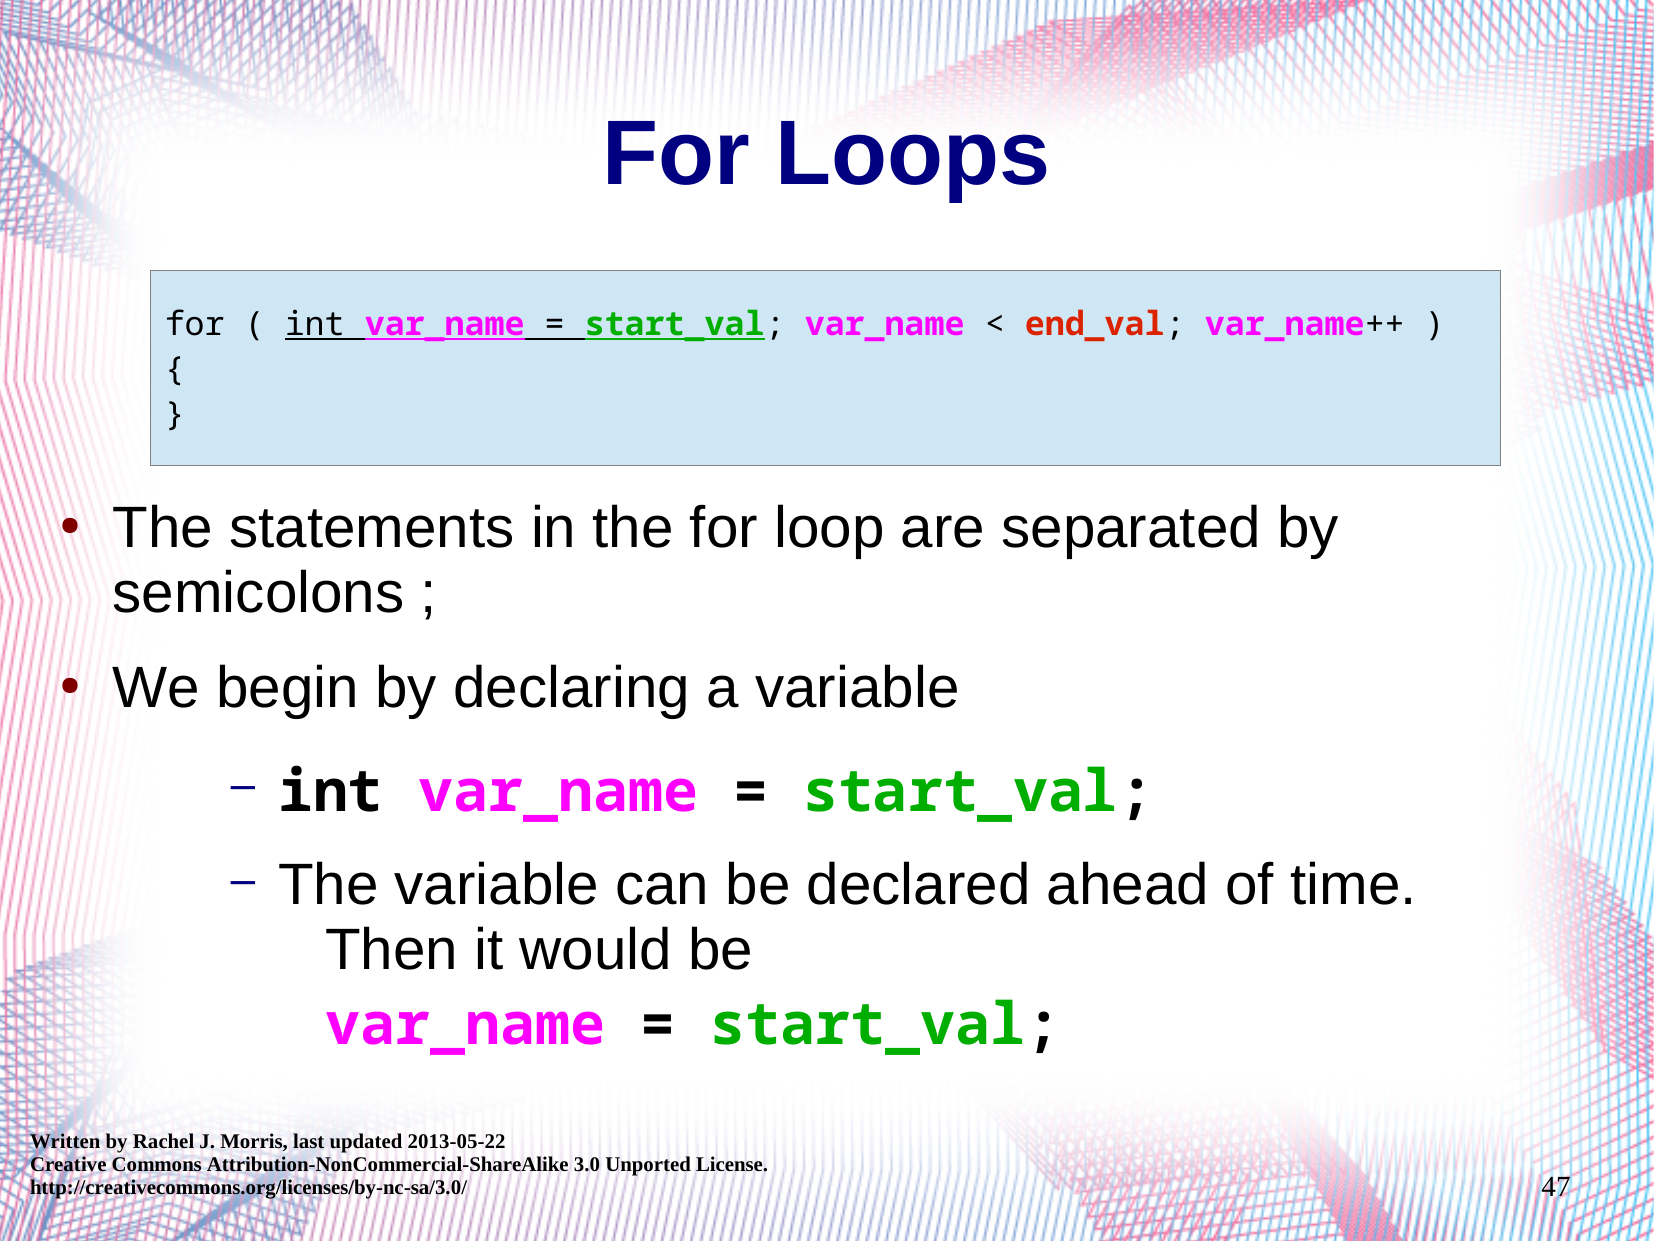

# For Loops
for ( int var_name = start_val; var_name < end_val; var_name++ )
{
}
The statements in the for loop are separated by semicolons ;
We begin by declaring a variable
int var_name = start_val;
The variable can be declared ahead of time. Then it would be
var_name = start_val;
47